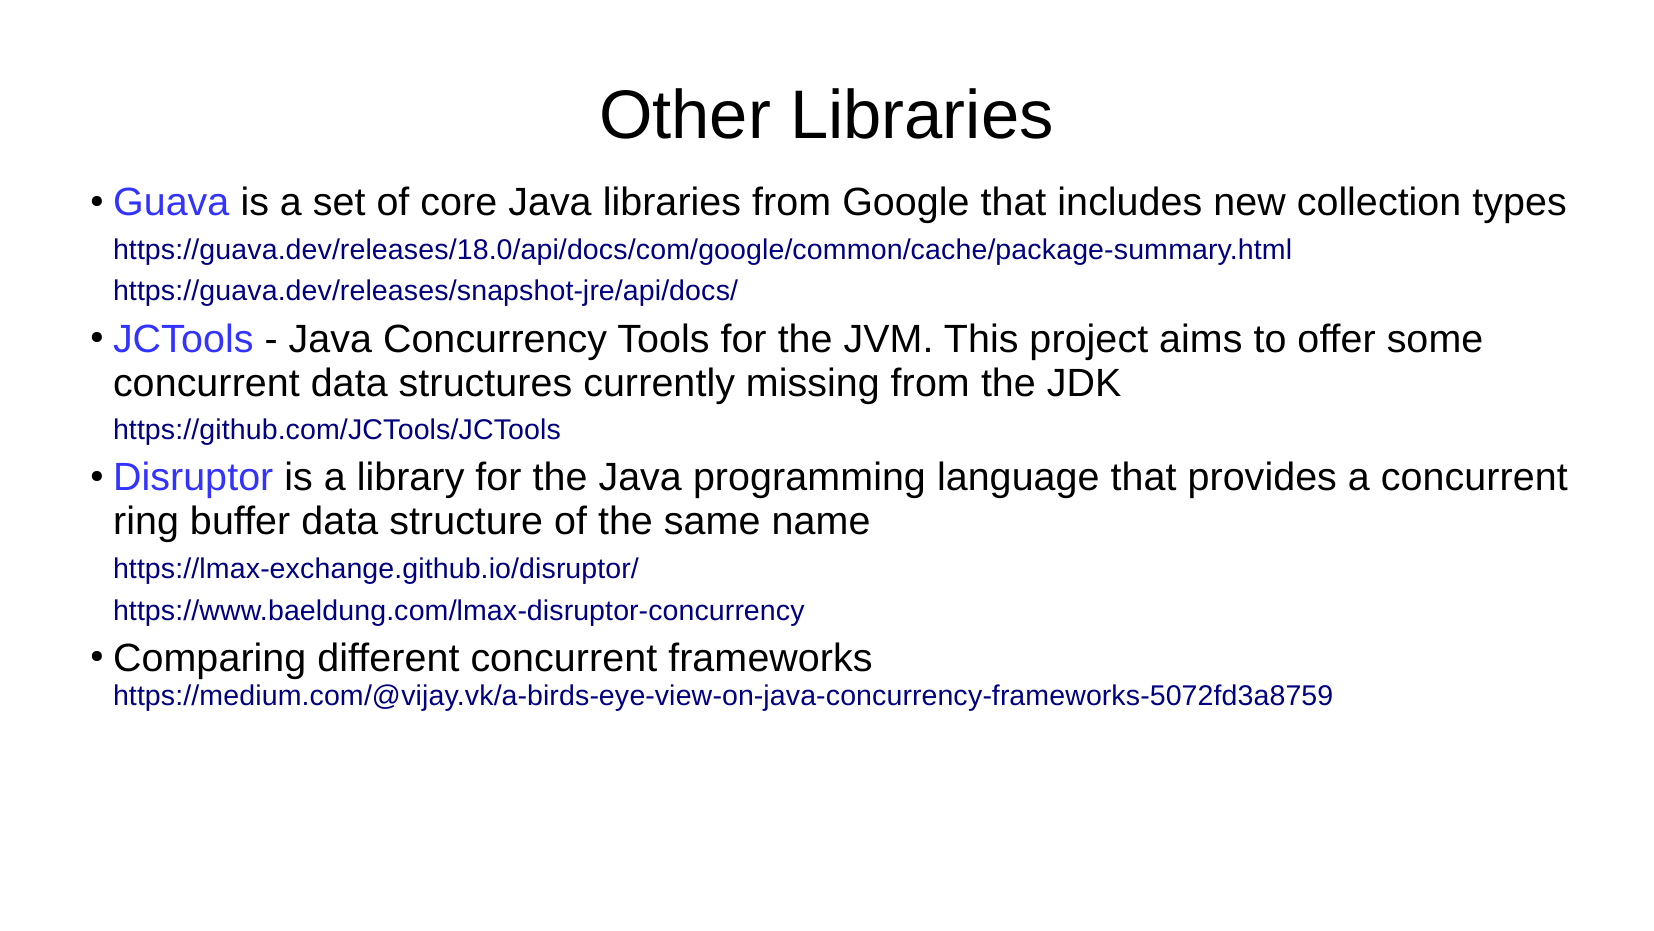

# Other Libraries
Guava is a set of core Java libraries from Google that includes new collection types
https://guava.dev/releases/18.0/api/docs/com/google/common/cache/package-summary.html
https://guava.dev/releases/snapshot-jre/api/docs/
JCTools - Java Concurrency Tools for the JVM. This project aims to offer some concurrent data structures currently missing from the JDK
https://github.com/JCTools/JCTools
Disruptor is a library for the Java programming language that provides a concurrent ring buffer data structure of the same name
https://lmax-exchange.github.io/disruptor/
https://www.baeldung.com/lmax-disruptor-concurrency
Comparing different concurrent frameworks https://medium.com/@vijay.vk/a-birds-eye-view-on-java-concurrency-frameworks-5072fd3a8759